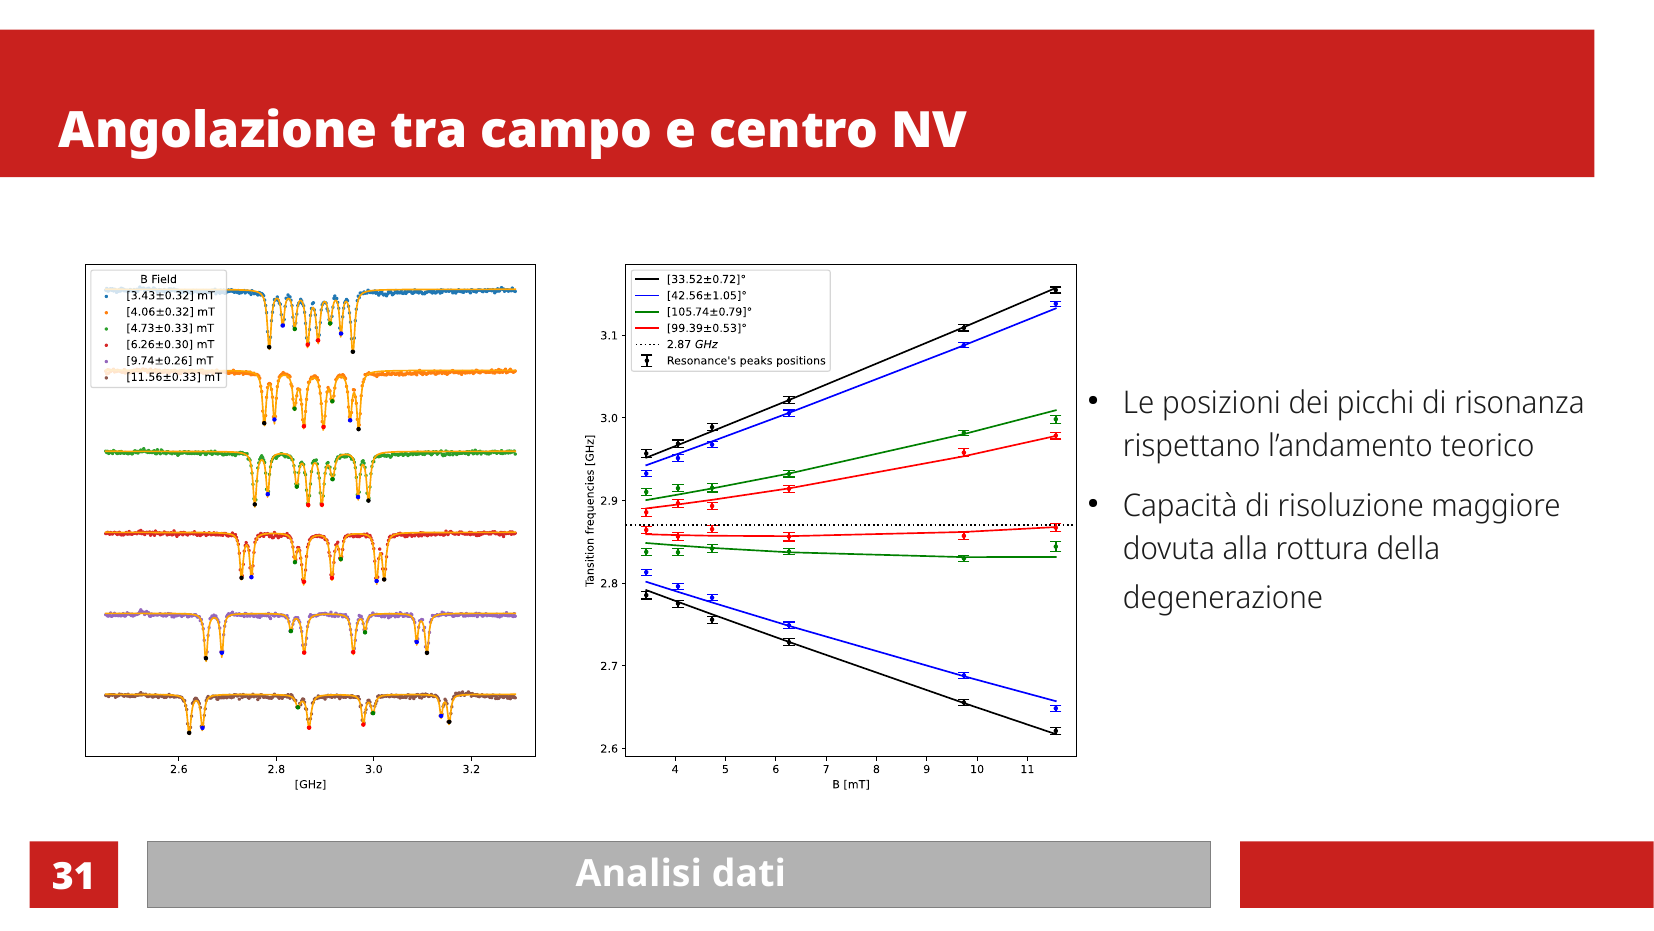

# Angolazione tra campo e centro NV
Le posizioni dei picchi di risonanza rispettano l’andamento teorico
Capacità di risoluzione maggiore dovuta alla rottura della degenerazione
Analisi dati
31